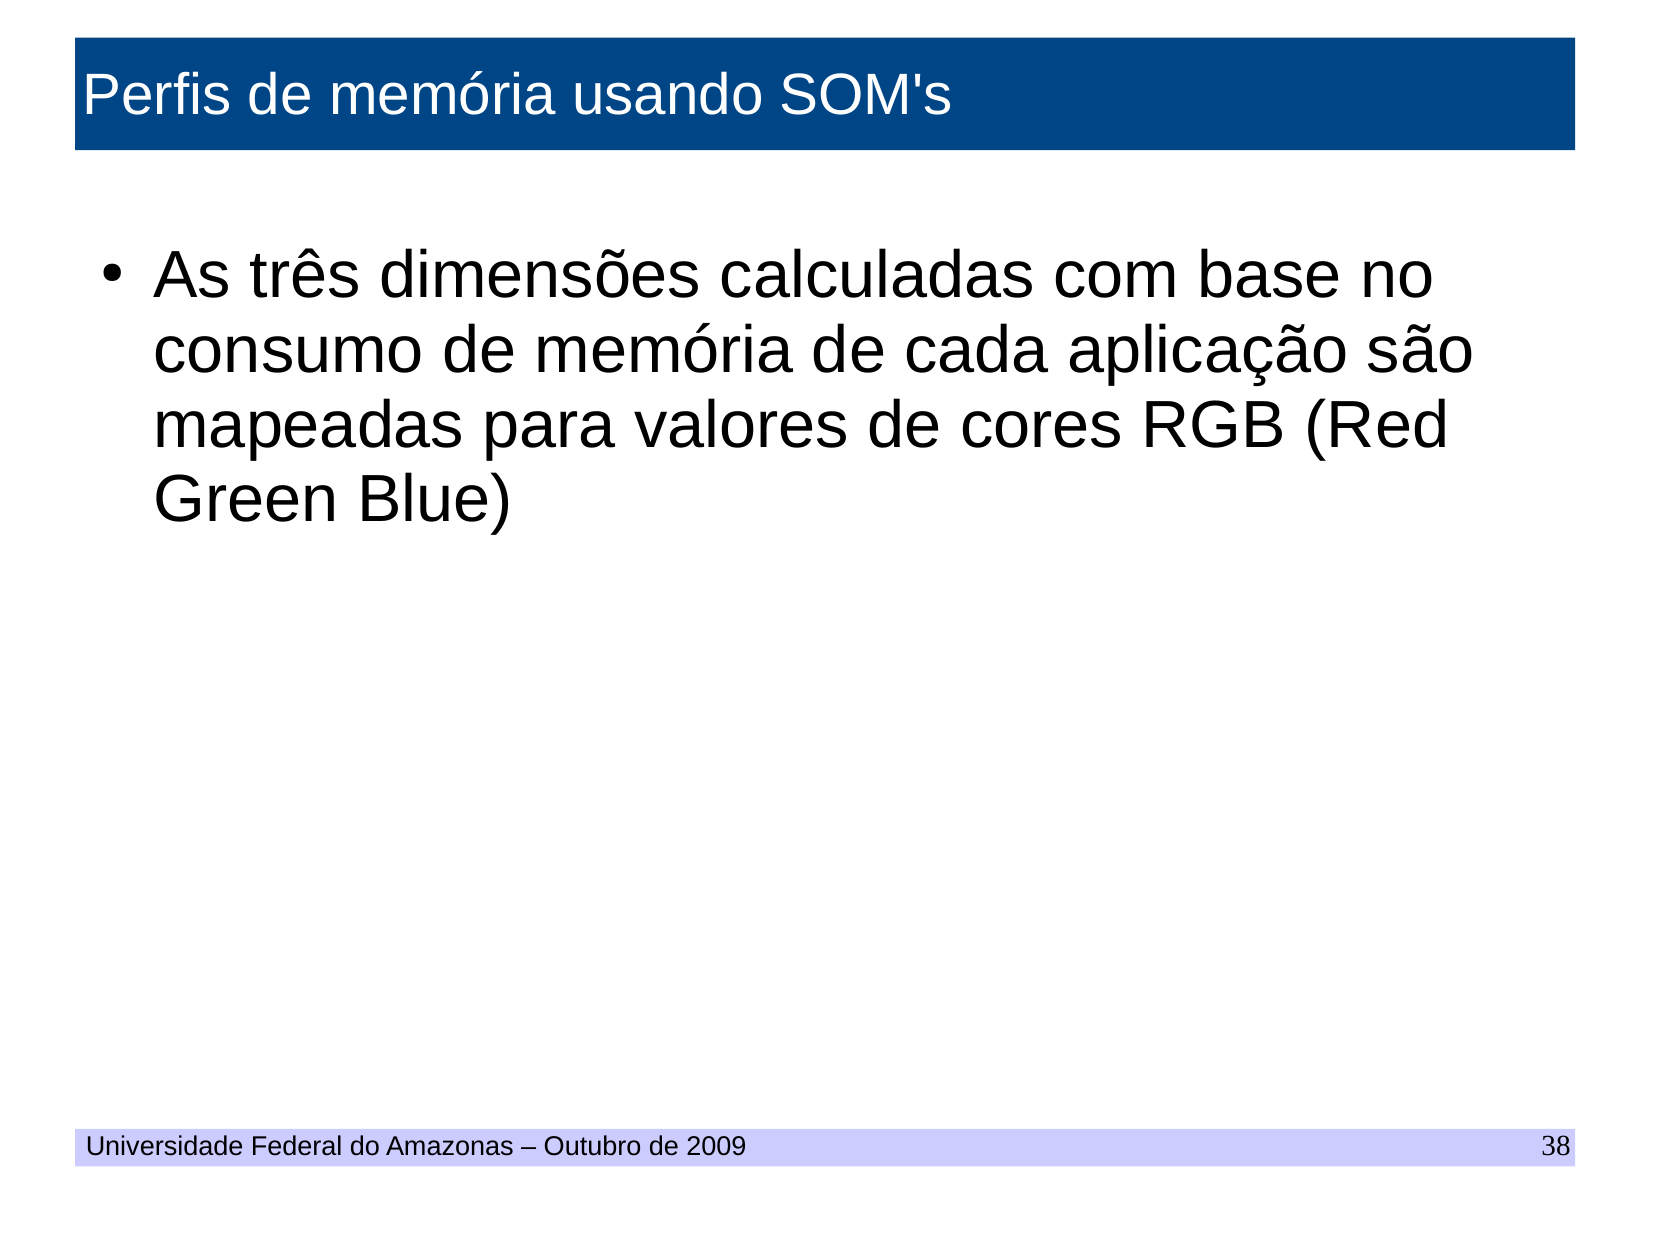

# Perfis de memória usando SOM's
As três dimensões calculadas com base no consumo de memória de cada aplicação são mapeadas para valores de cores RGB (Red Green Blue)
38